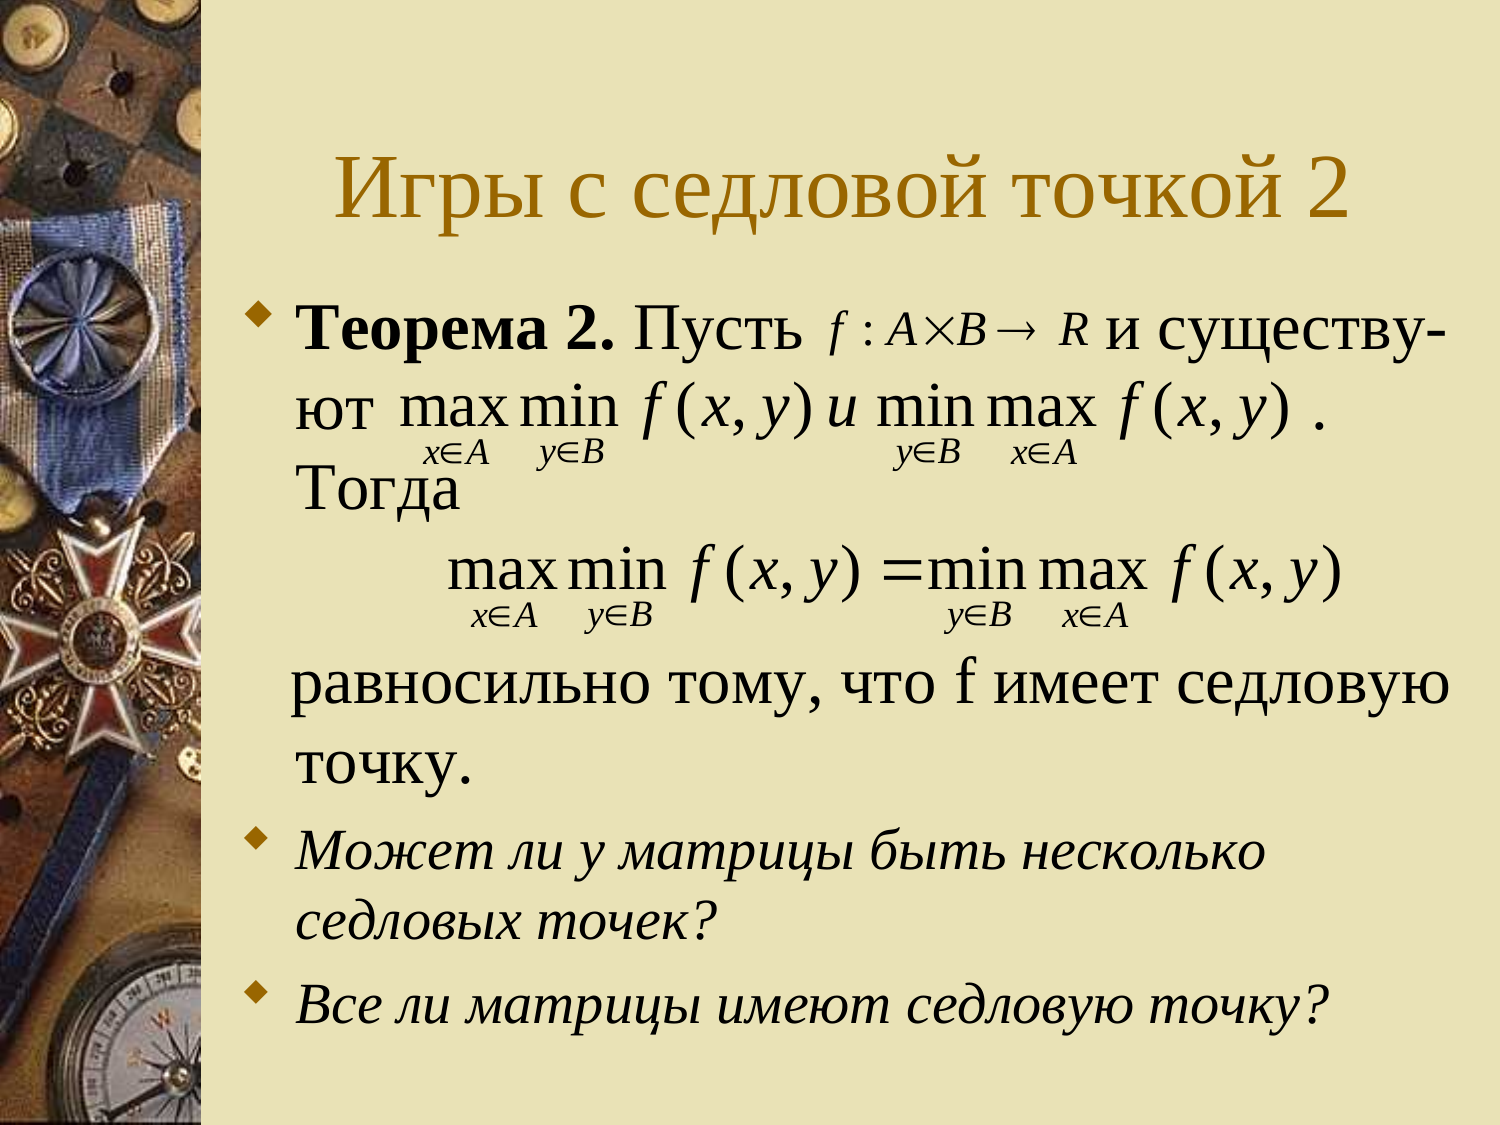

# Игры с седловой точкой 2
Теорема 2. Пусть и существу-ют . Тогда
 равносильно тому, что f имеет седловую точку.
Может ли у матрицы быть несколько седловых точек?
Все ли матрицы имеют седловую точку?